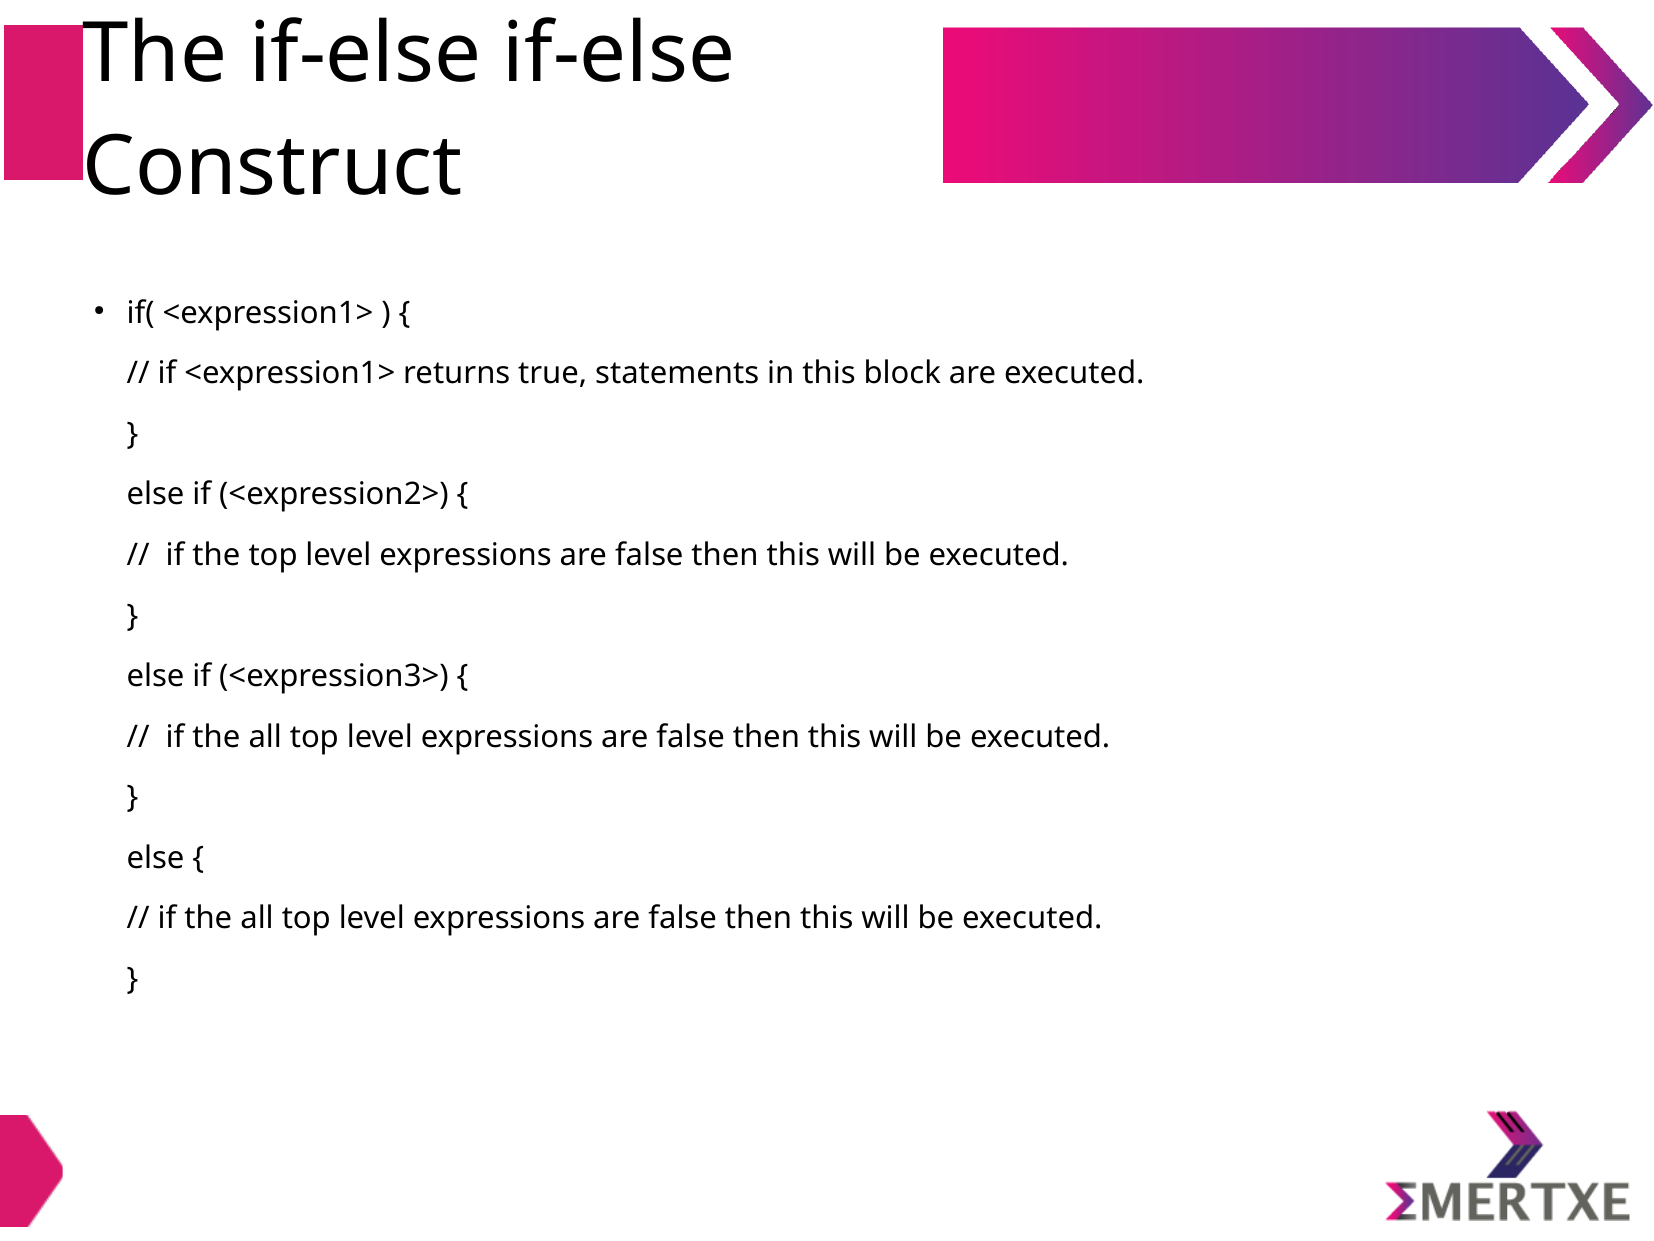

# The if-else if-else Construct
if( <expression1> ) {
// if <expression1> returns true, statements in this block are executed.
}
else if (<expression2>) {
// if the top level expressions are false then this will be executed.
}
else if (<expression3>) {
// if the all top level expressions are false then this will be executed.
}
else {
// if the all top level expressions are false then this will be executed.
}